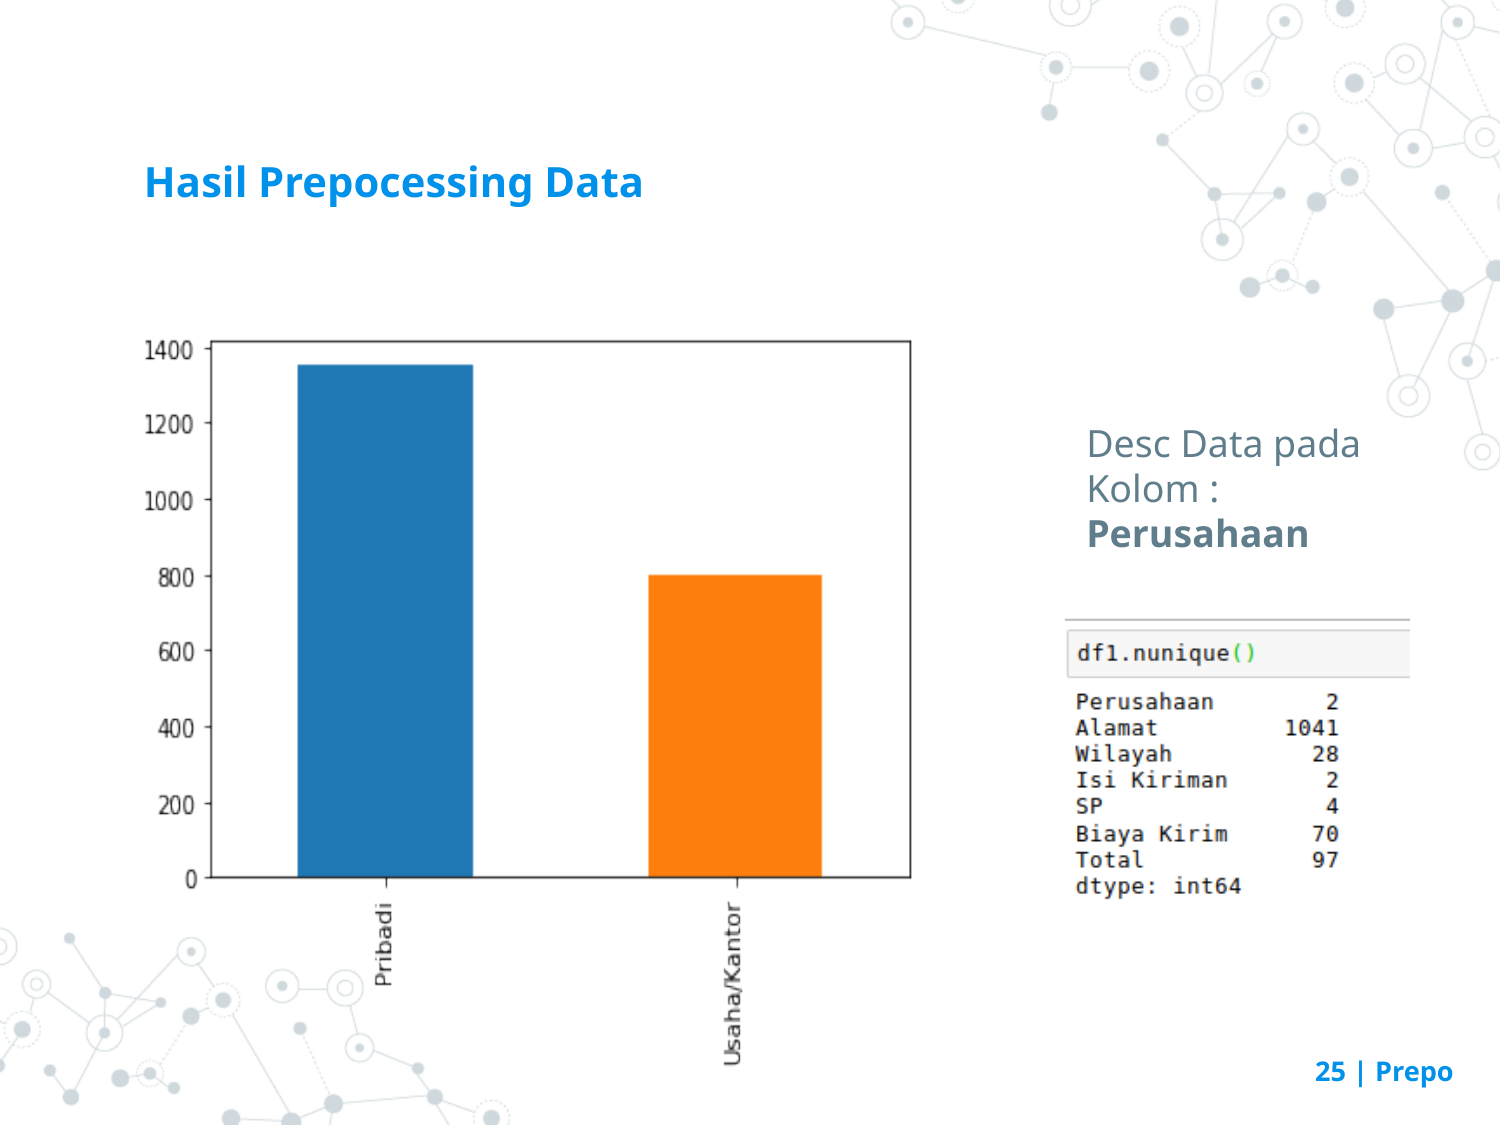

# Hasil Prepocessing Data
Desc Data pada
Kolom :
Perusahaan
 | Prepo